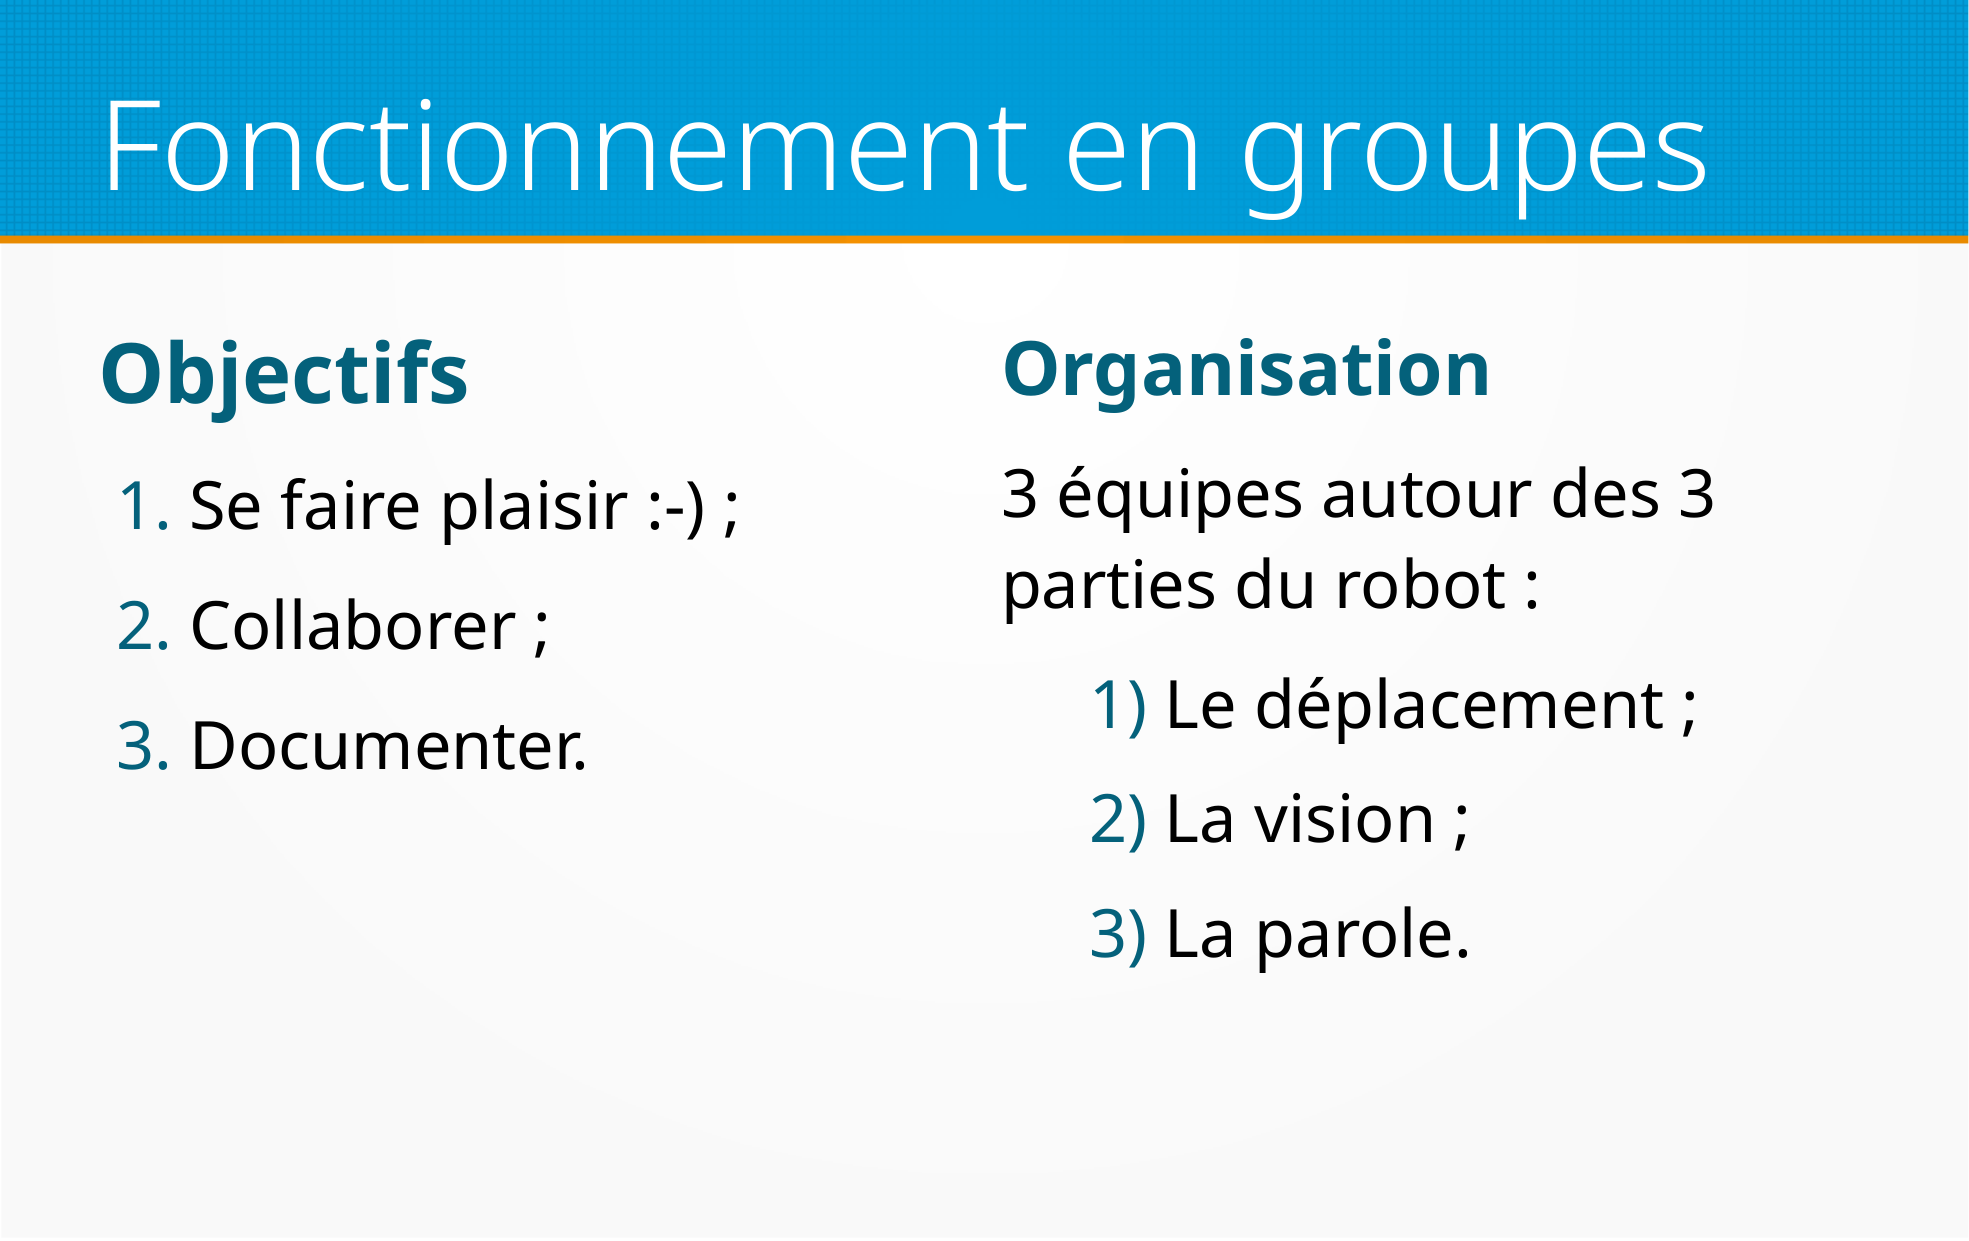

# Fonctionnement en groupes
Objectifs
 Se faire plaisir :-) ;
 Collaborer ;
 Documenter.
Organisation
3 équipes autour des 3 parties du robot :
 Le déplacement ;
 La vision ;
 La parole.